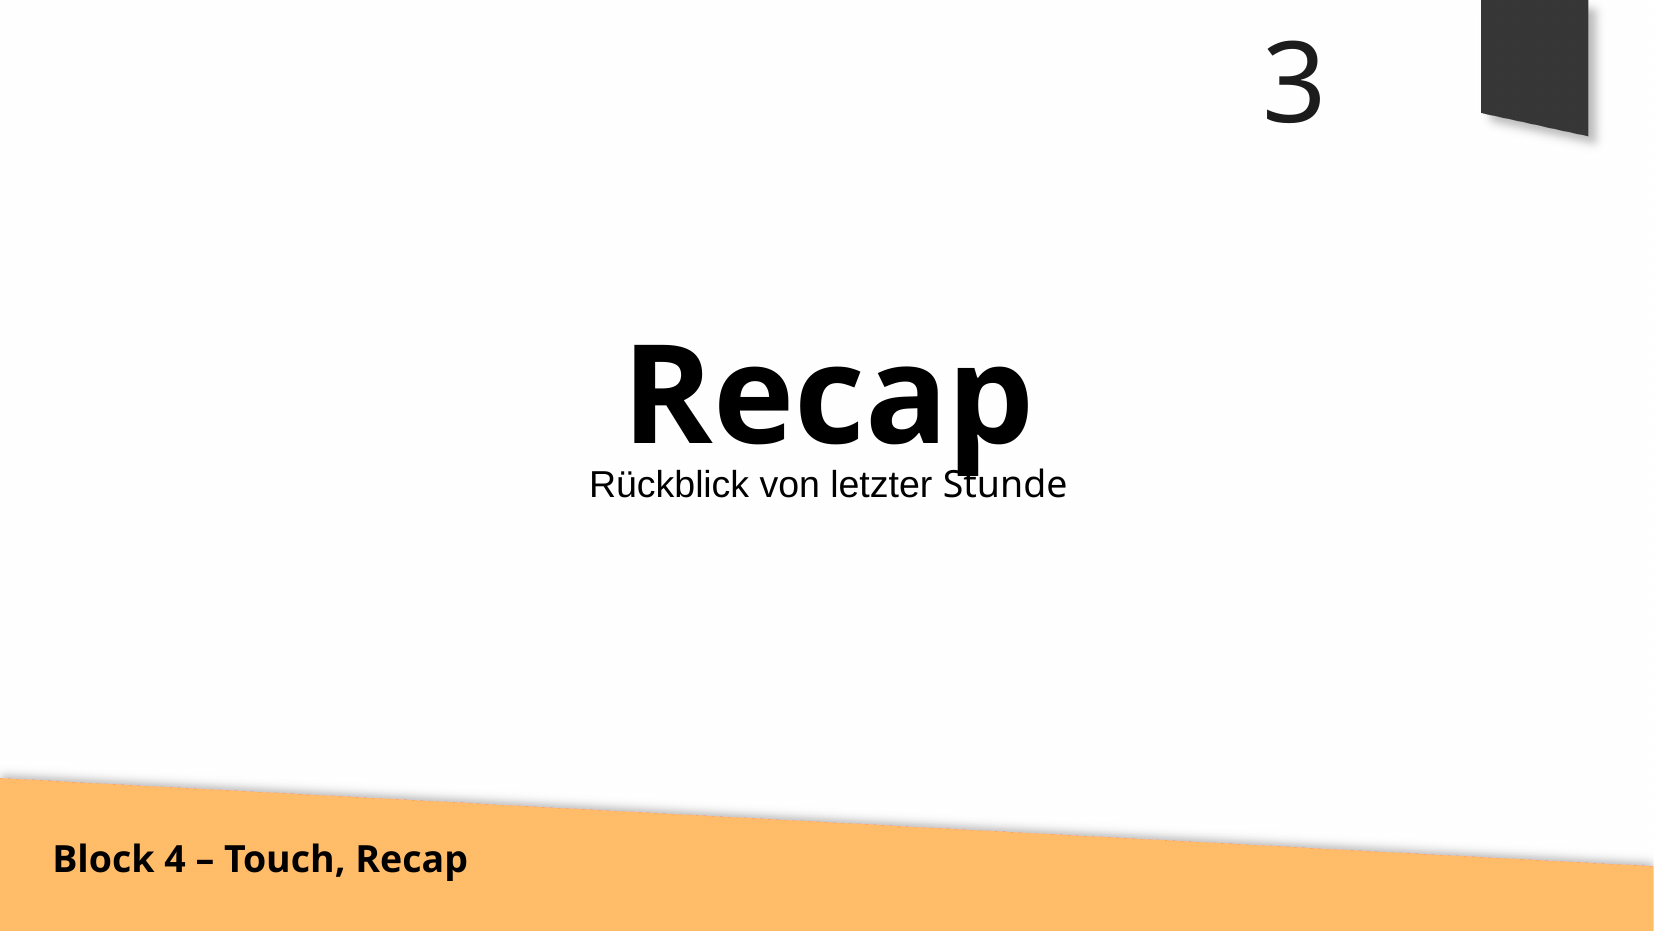

2
# Recap
Rückblick von letzter Stunde
Block 4 – Touch, Recap